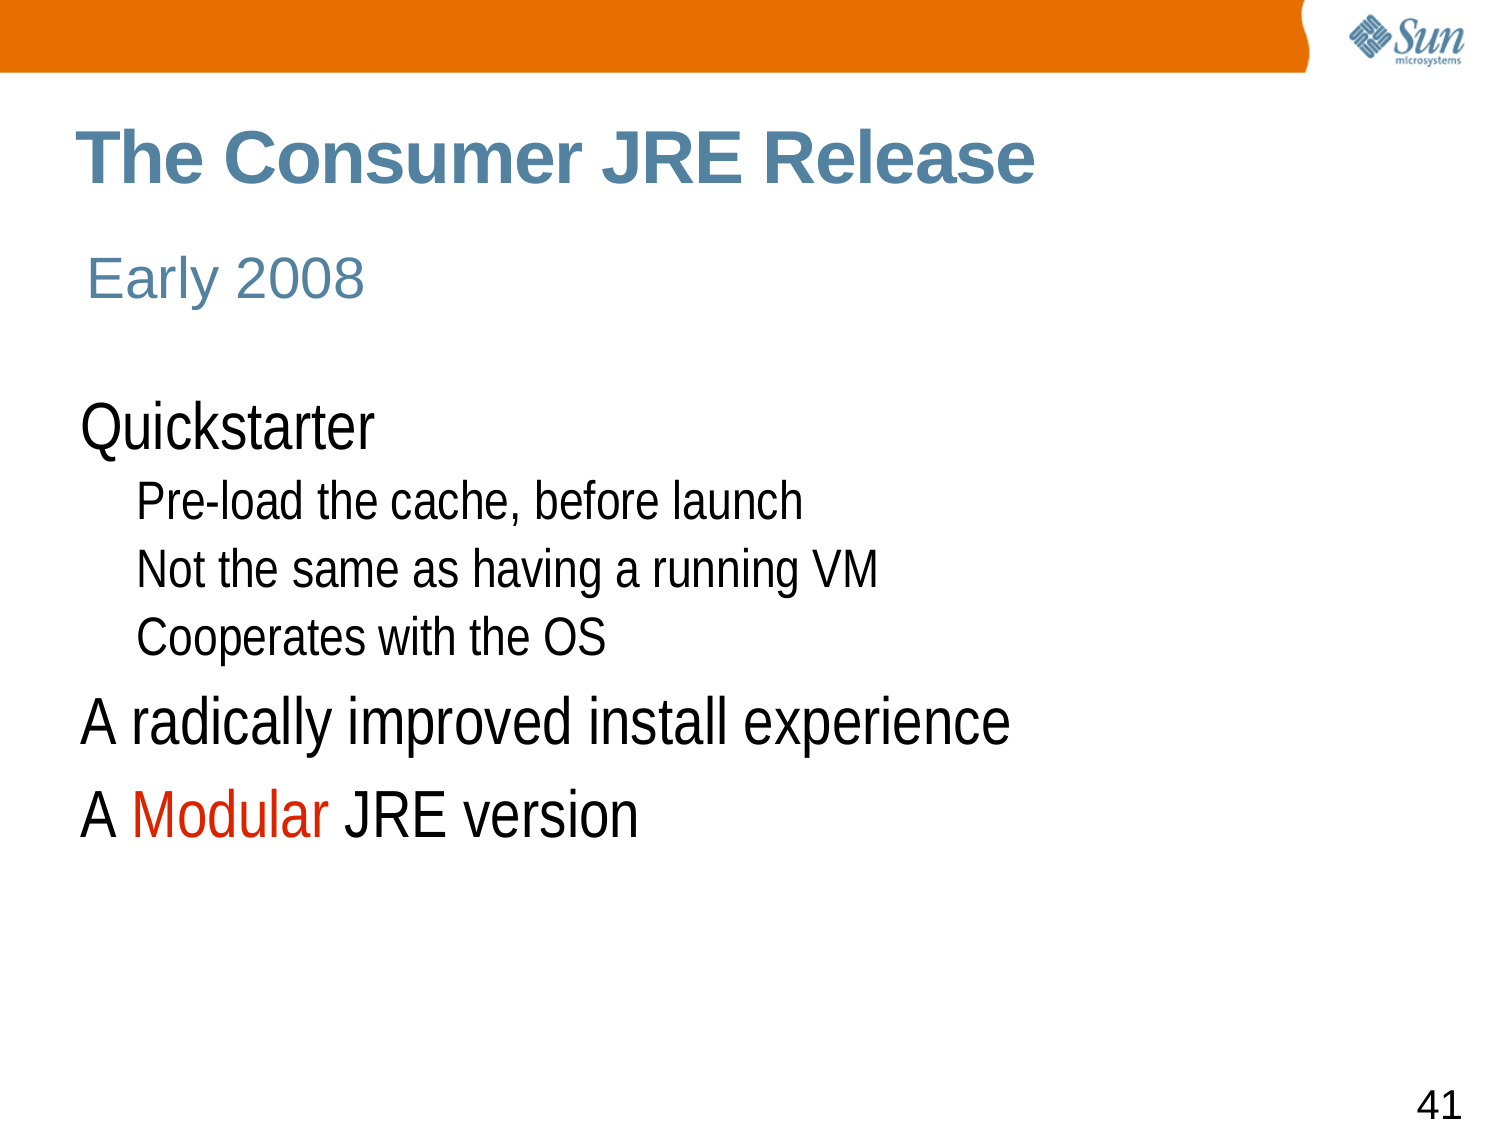

# The Consumer JRE Release
Early 2008
Quickstarter
Pre-load the cache, before launch
Not the same as having a running VM
Cooperates with the OS
A radically improved install experience
A Modular JRE version